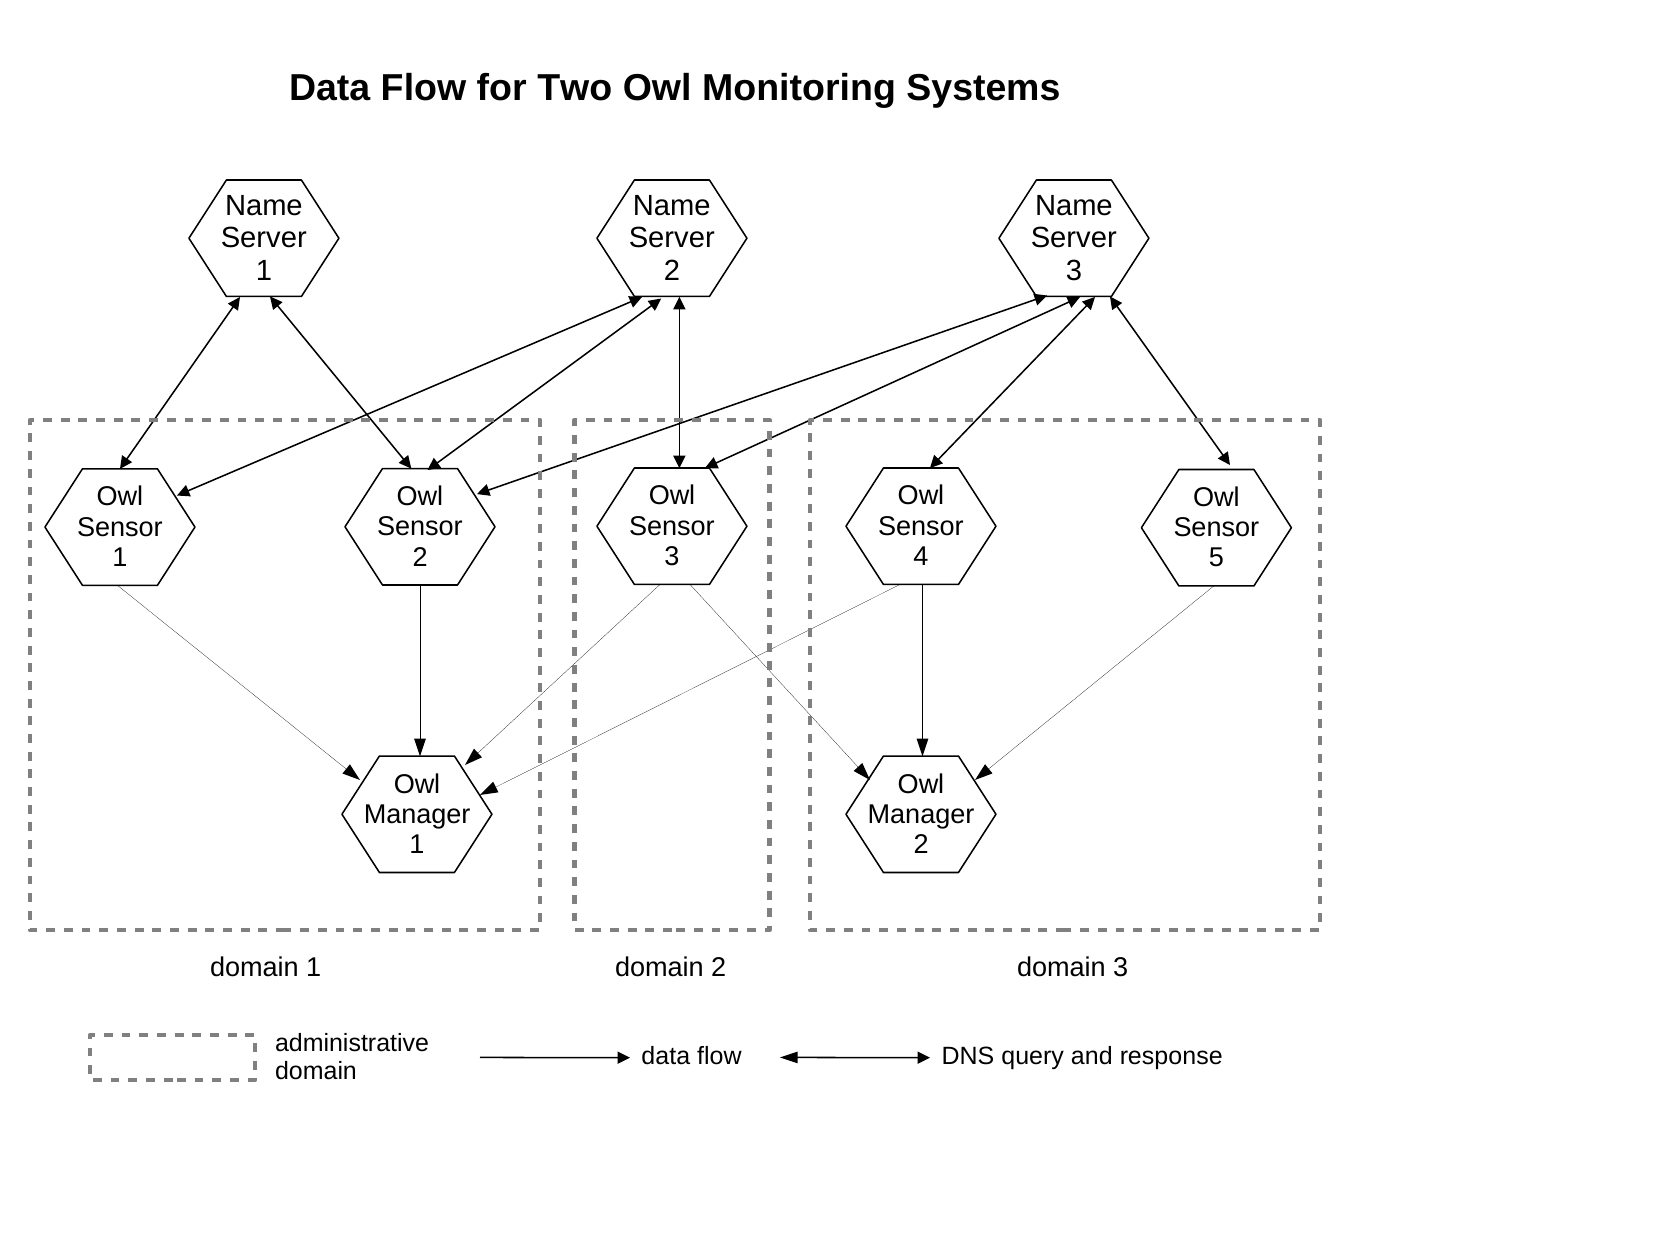

Data Flow for Two Owl Monitoring Systems
Name
Server
1
Name
Server
2
Name
Server
3
Owl
Sensor
3
Owl
Sensor
4
Owl
Sensor
2
Owl
Sensor
1
Owl
Sensor
5
Owl
Manager
1
Owl
Manager
2
domain 1
domain 2
domain 3
administrative
domain
data flow
DNS query and response